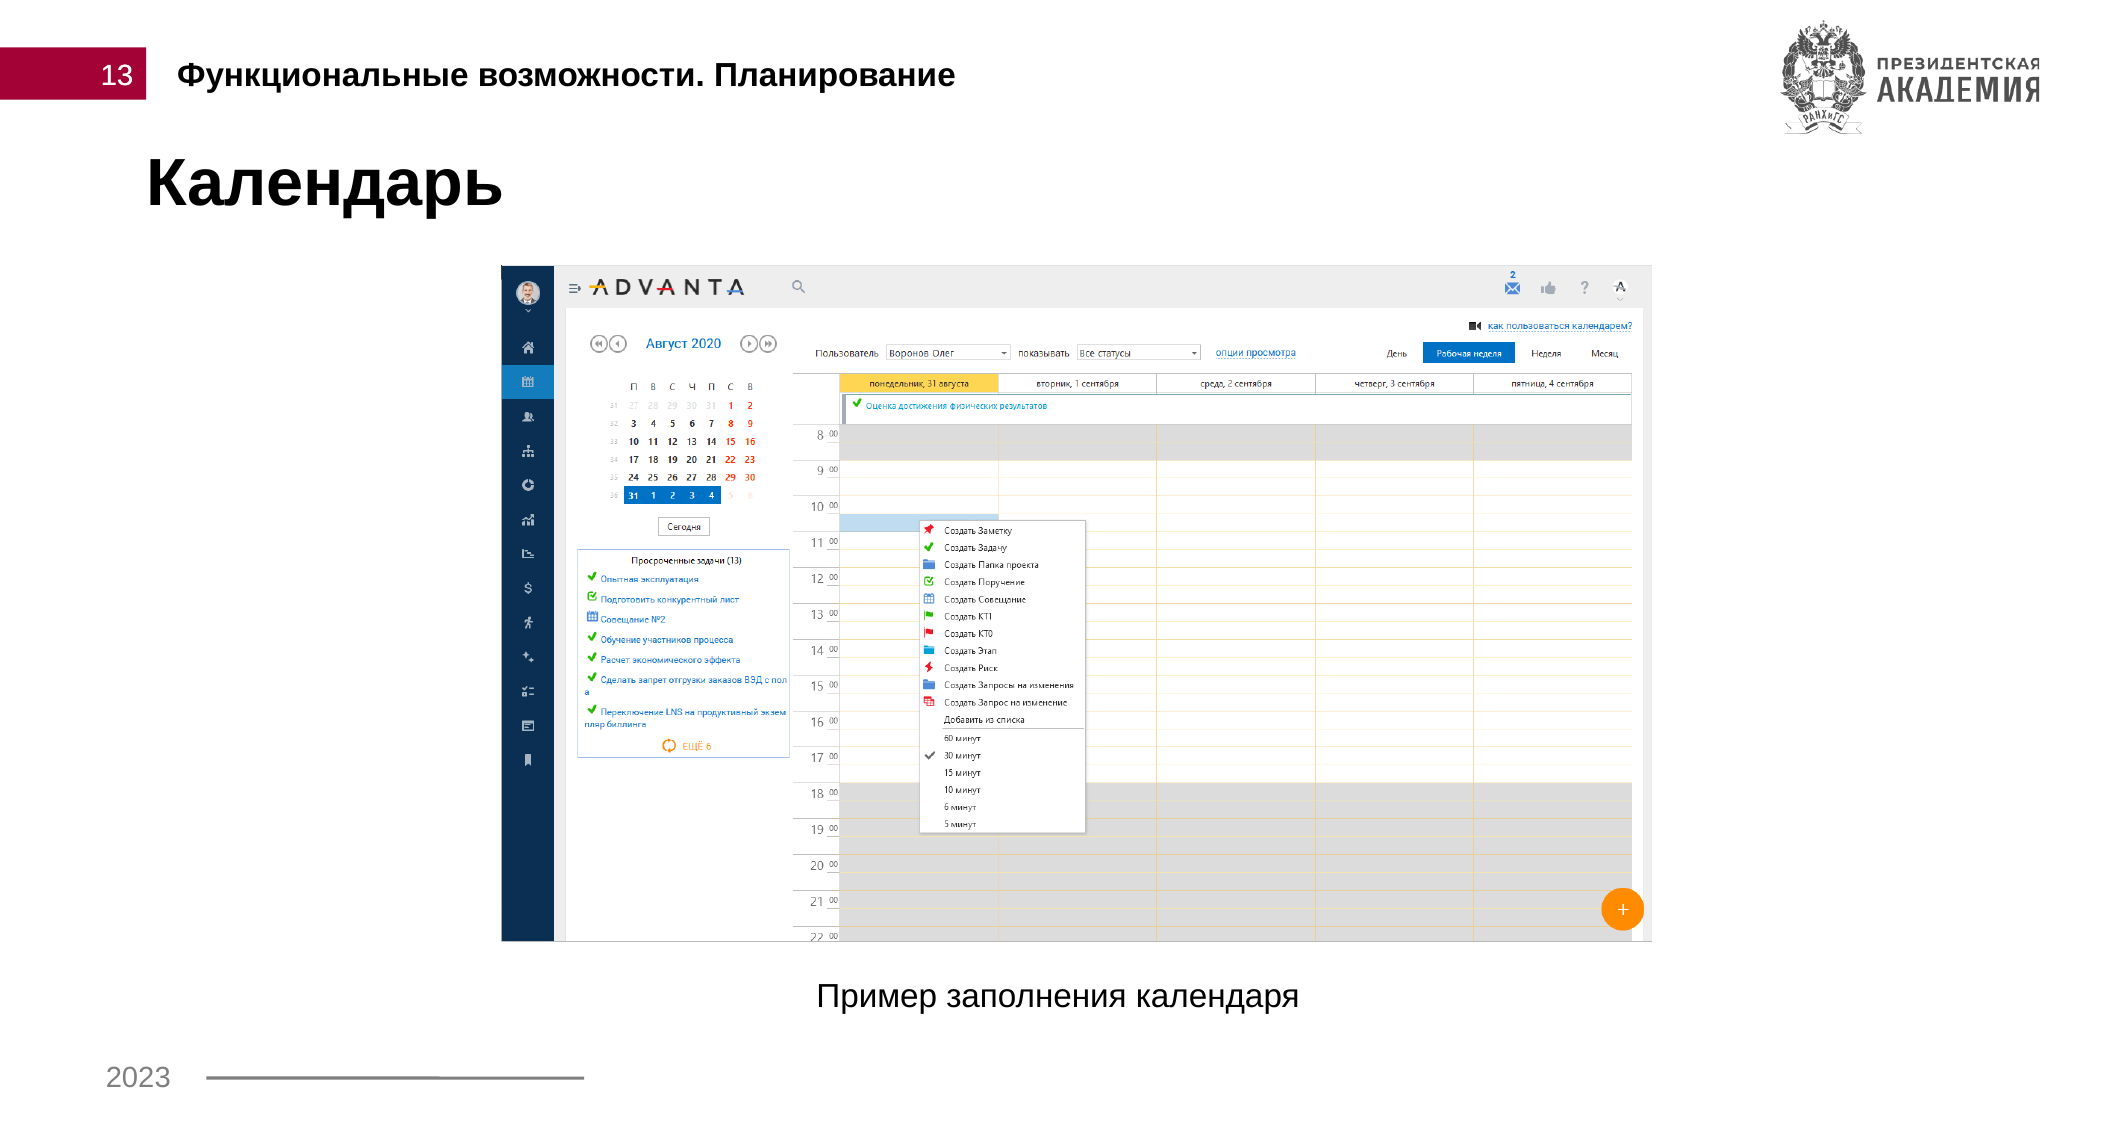

Функциональные возможности. Планирование
# Календарь
Пример заполнения календаря